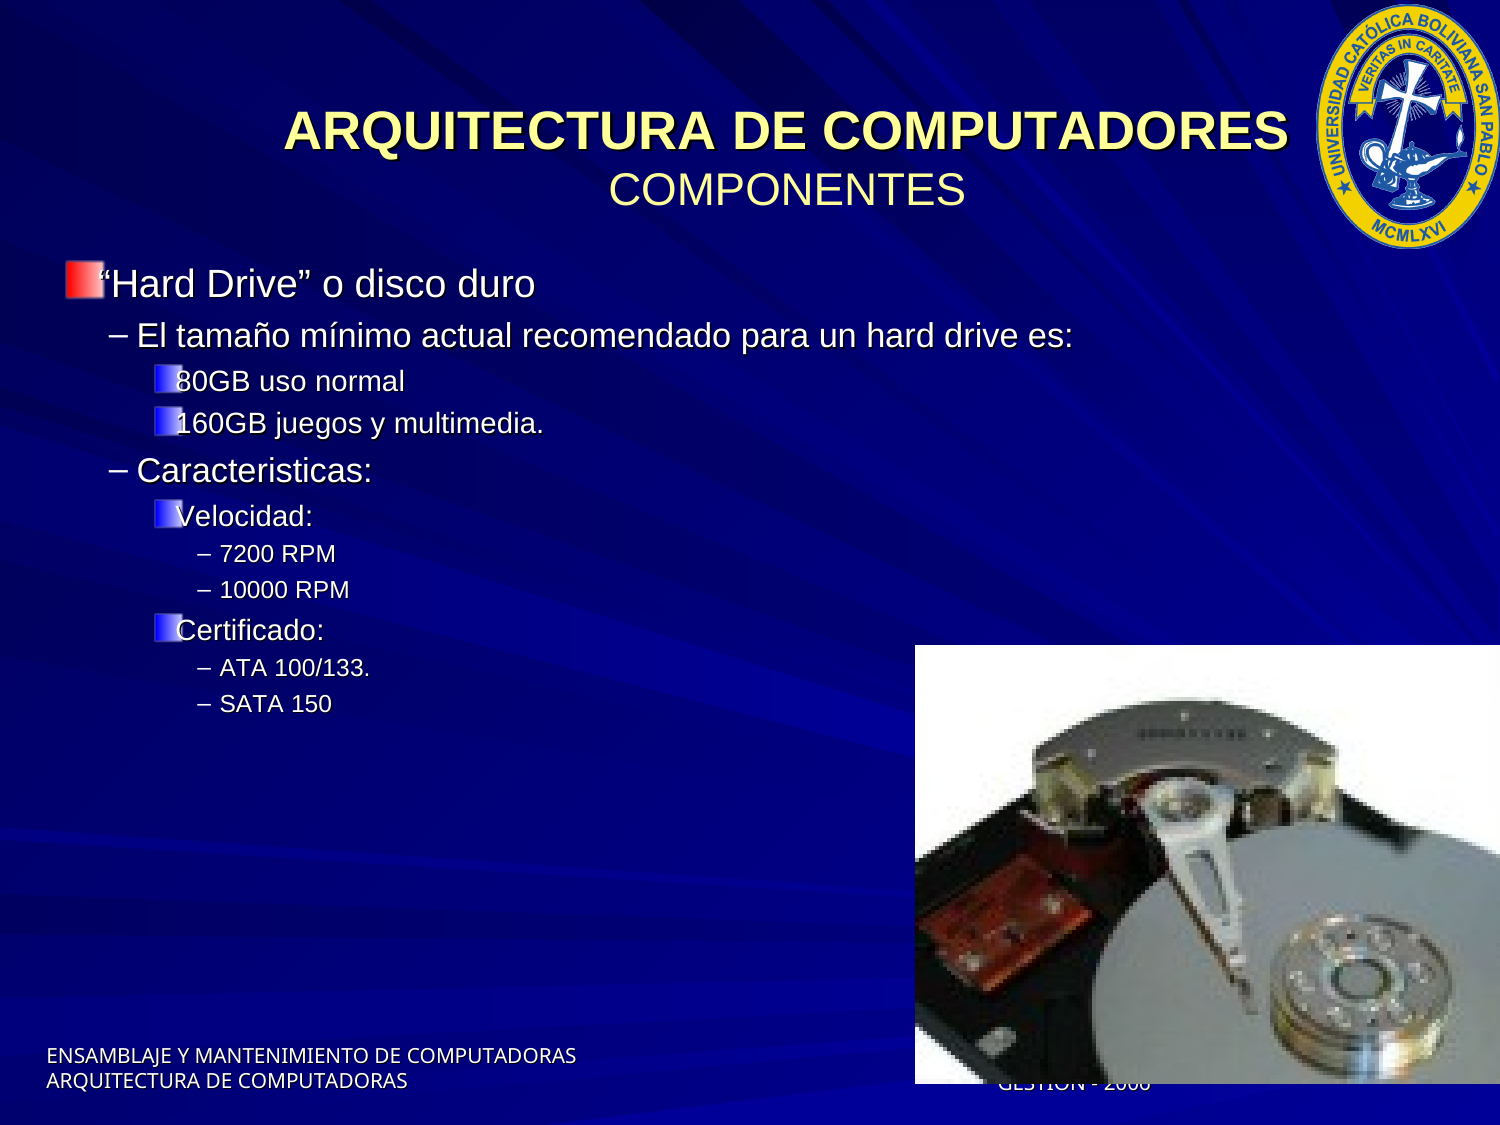

ARQUITECTURA DE COMPUTADORES
COMPONENTES
# “Hard Drive” o disco duro
El tamaño mínimo actual recomendado para un hard drive es:
80GB uso normal
160GB juegos y multimedia.
Caracteristicas:
Velocidad:
7200 RPM
10000 RPM
Certificado:
ATA 100/133.
SATA 150